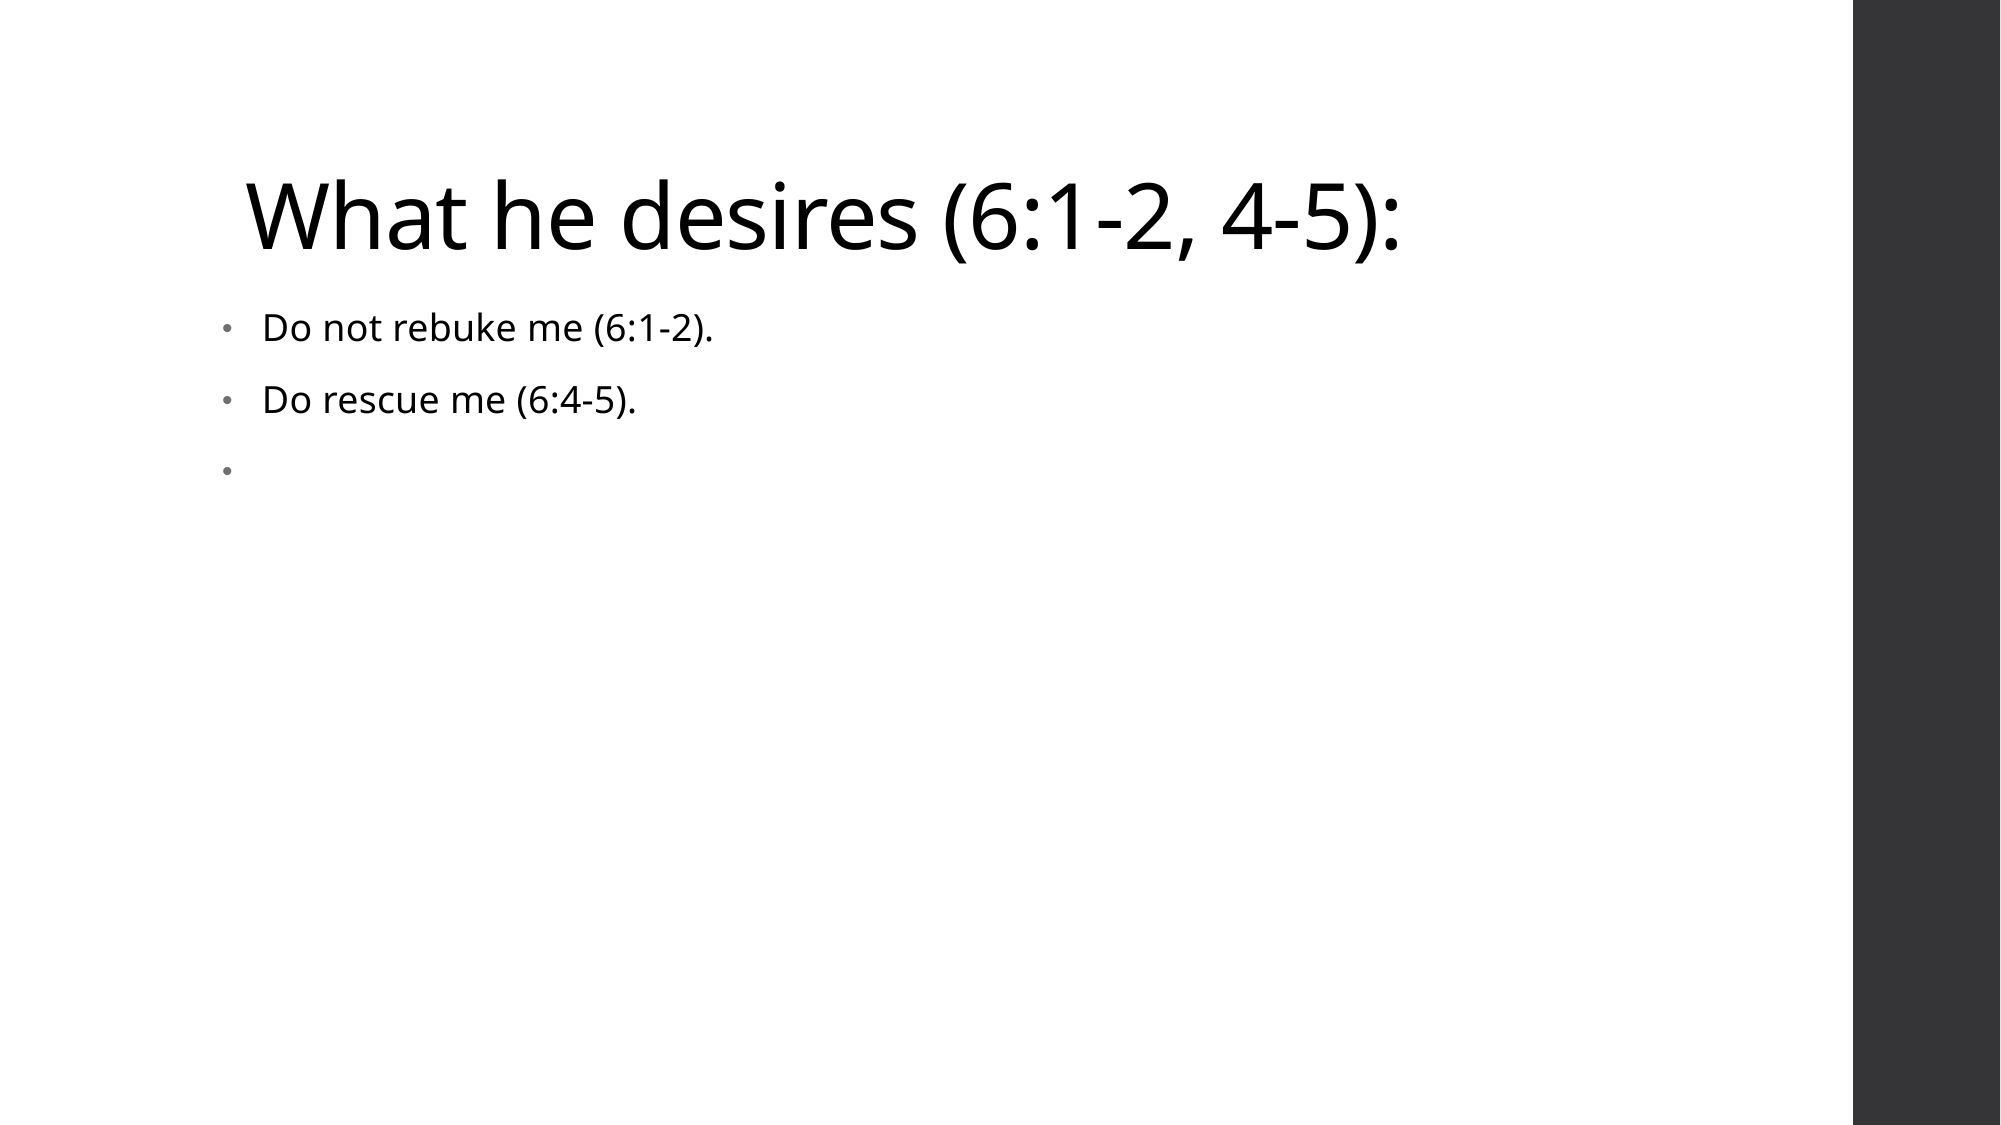

# What he desires (6:1-2, 4-5):
 Do not rebuke me (6:1-2).
 Do rescue me (6:4-5).